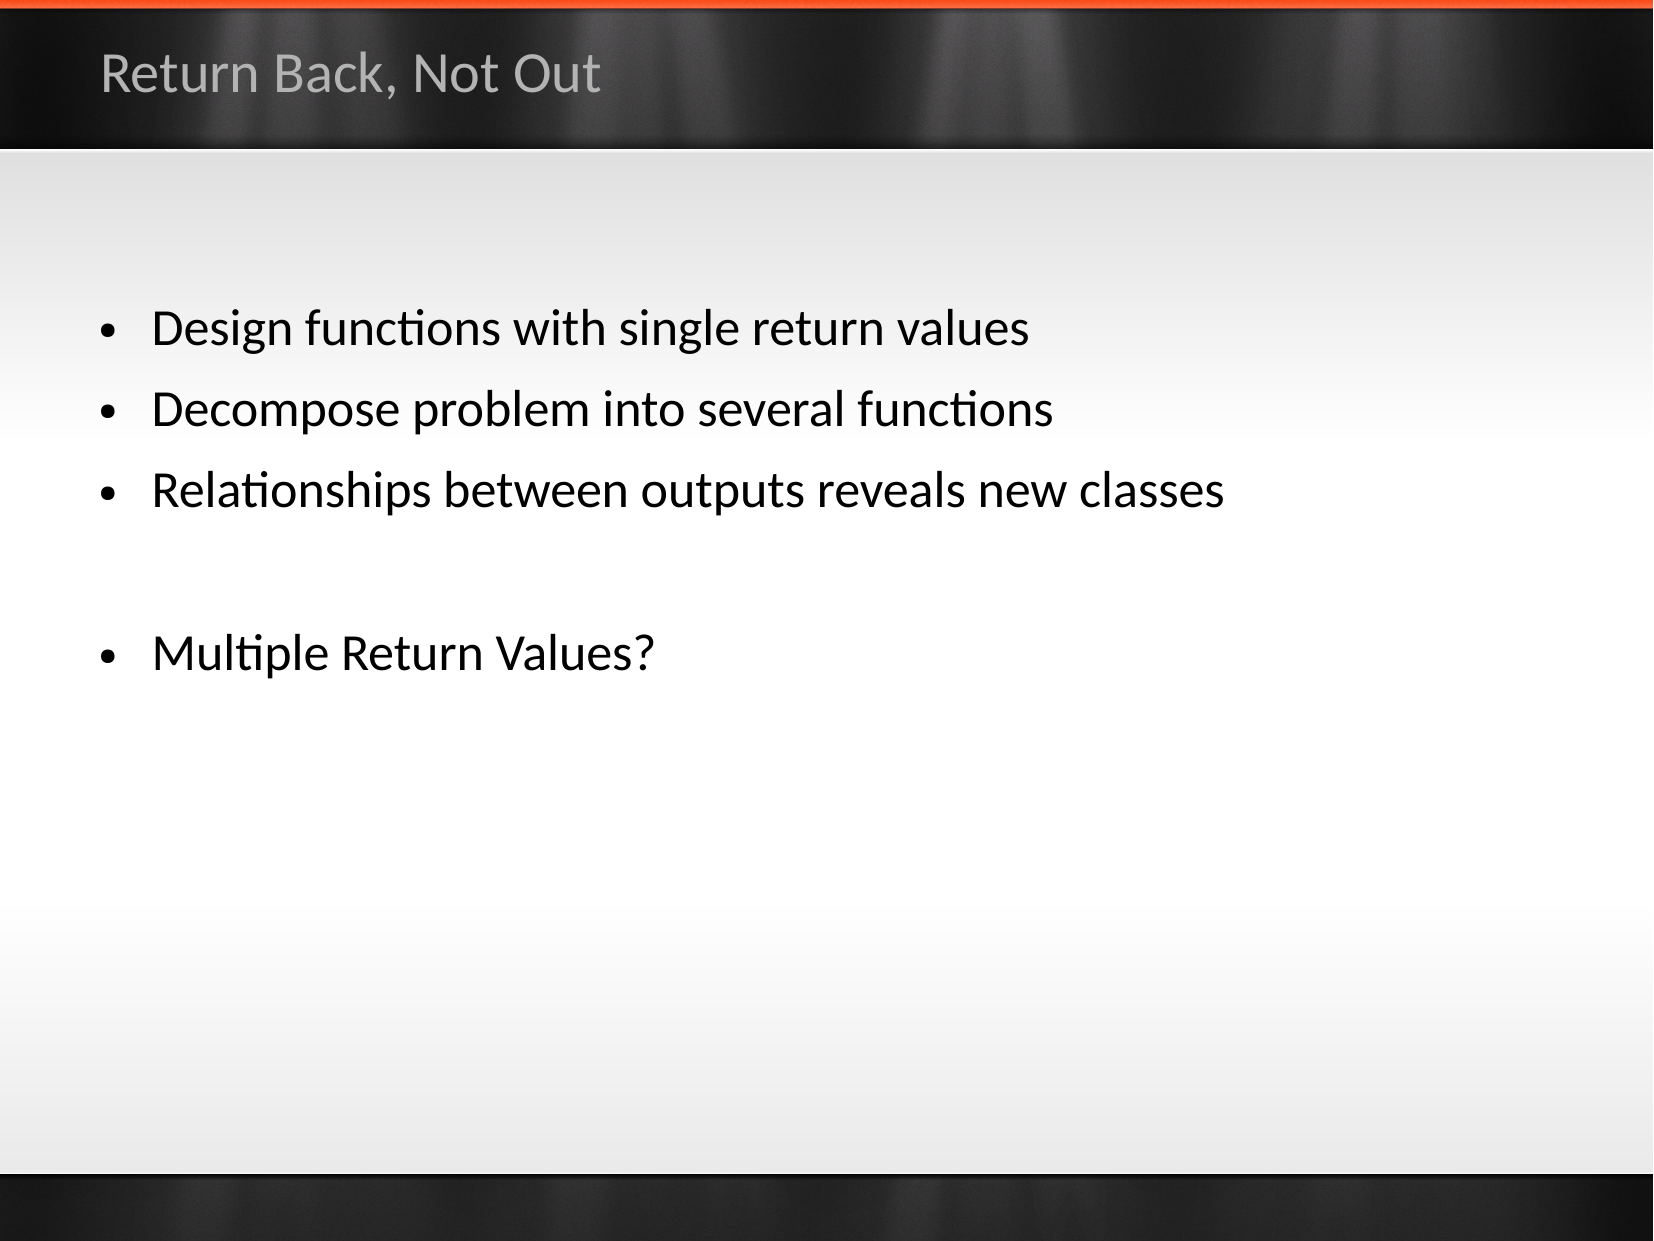

# Return Back, Not Out
Design functions with single return values
Decompose problem into several functions
Relationships between outputs reveals new classes
Multiple Return Values?